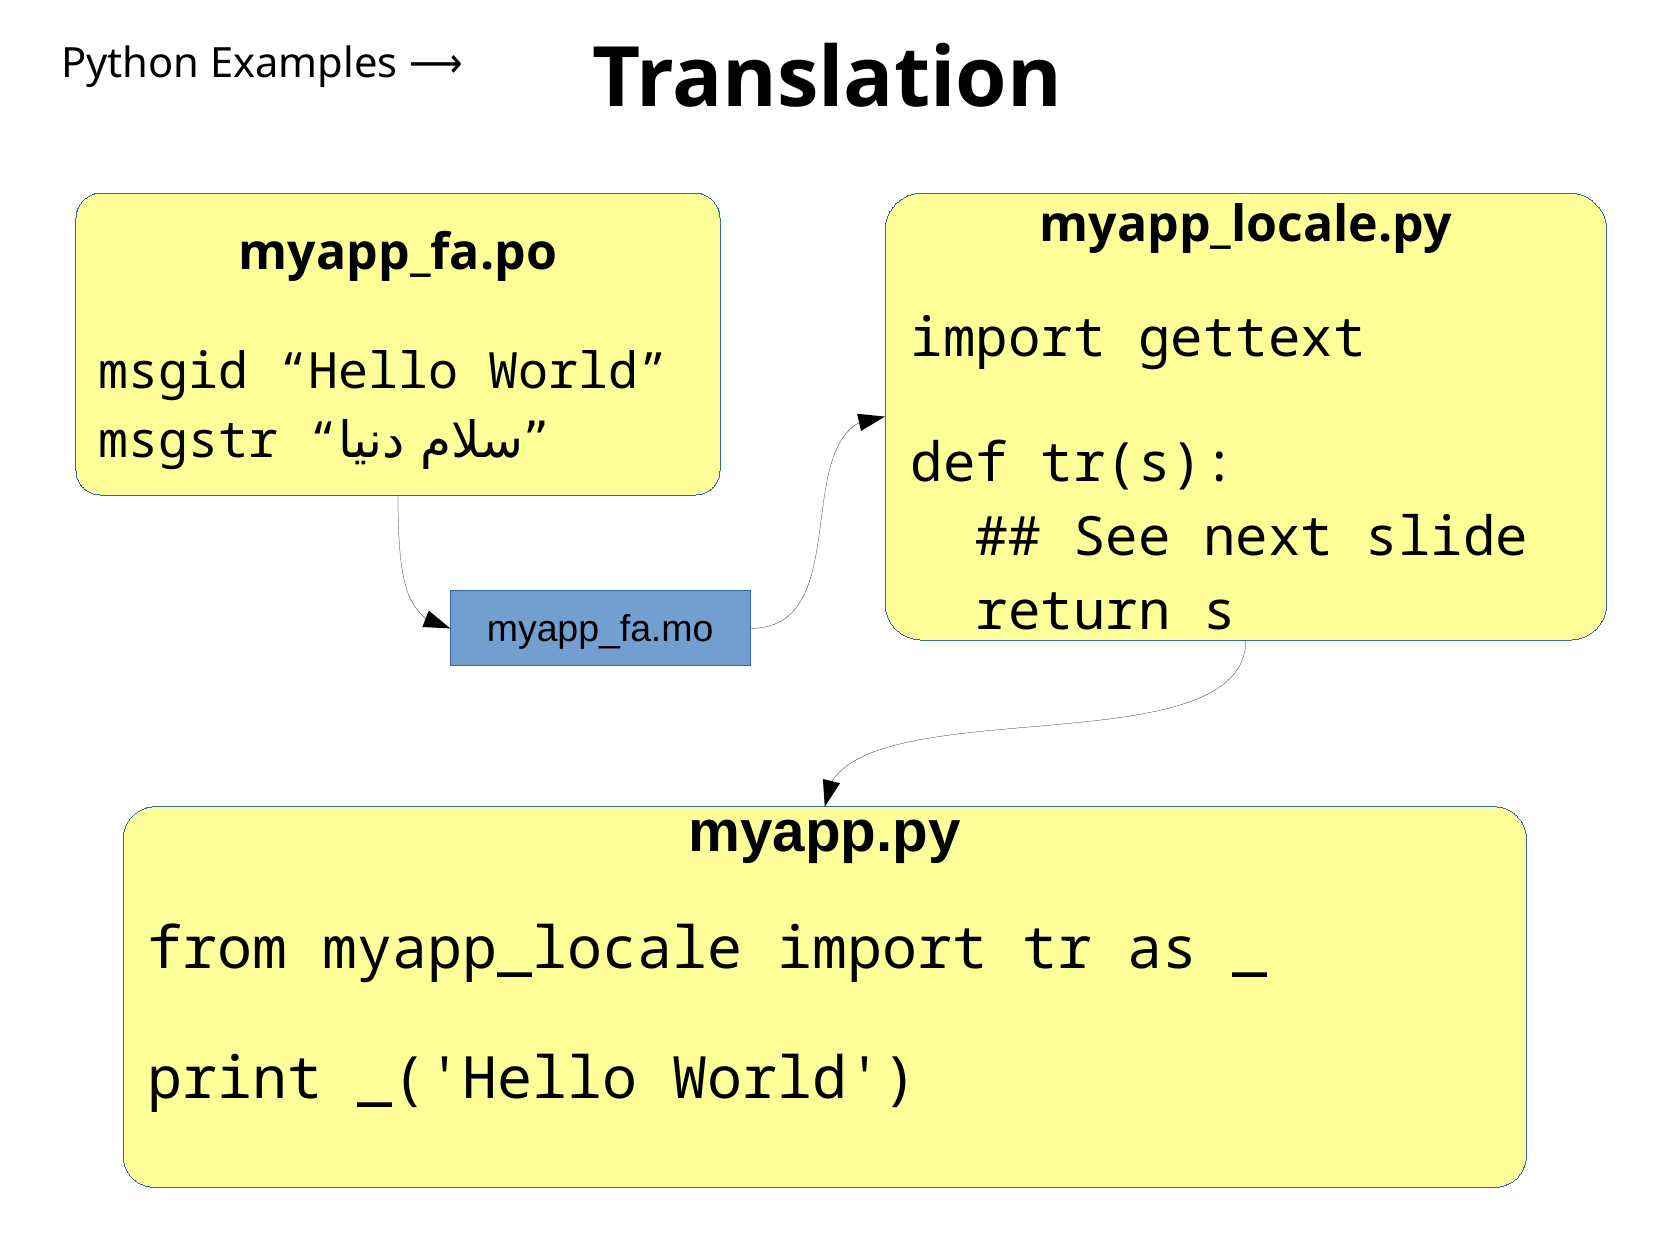

Translation
Python Examples ⟶
myapp_fa.po
msgid “Hello World”
msgstr “سلام دنیا”
myapp_locale.py
import gettext
def tr(s):
 ## See next slide
 return s
myapp_fa.mo
myapp.py
from myapp_locale import tr as _
print _('Hello World')